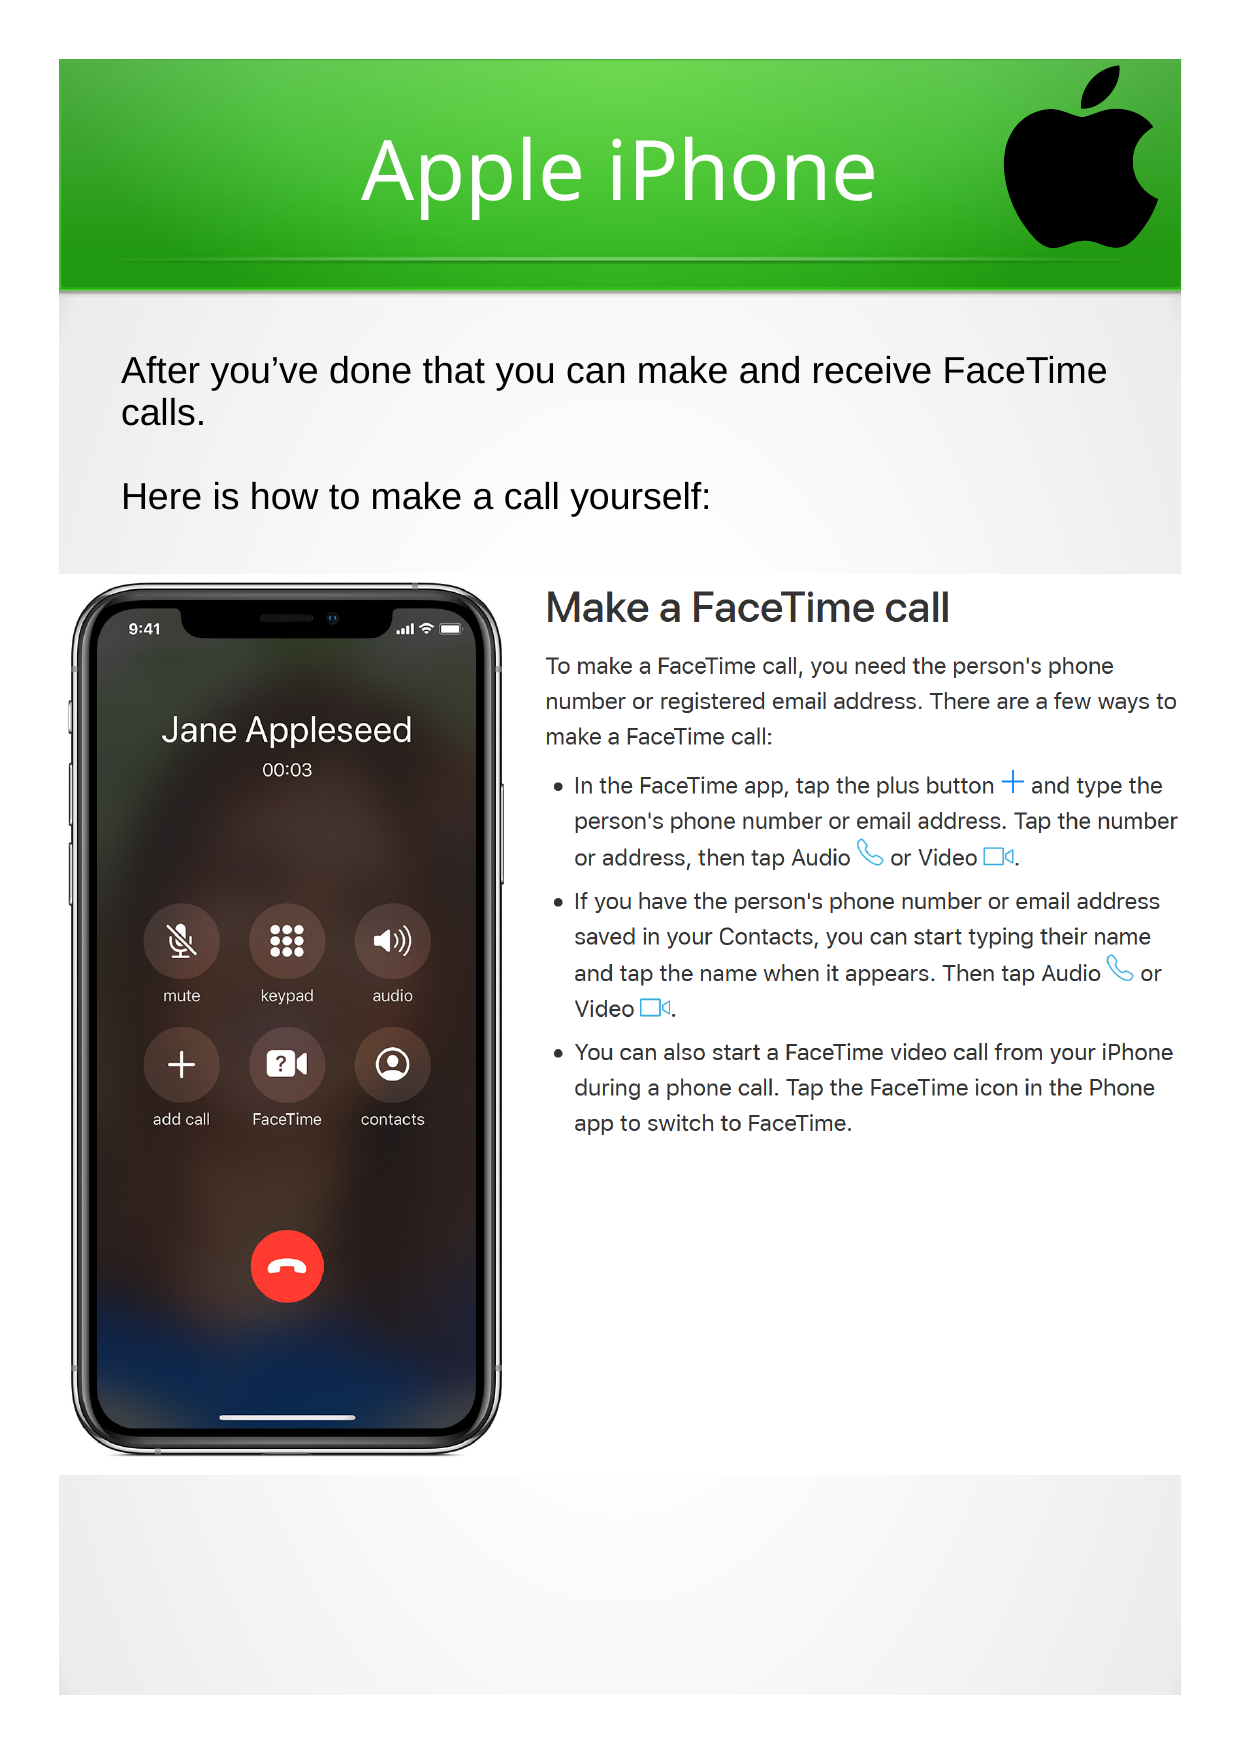

# Apple iPhone
After you’ve done that you can make and receive FaceTime calls.
Here is how to make a call yourself: